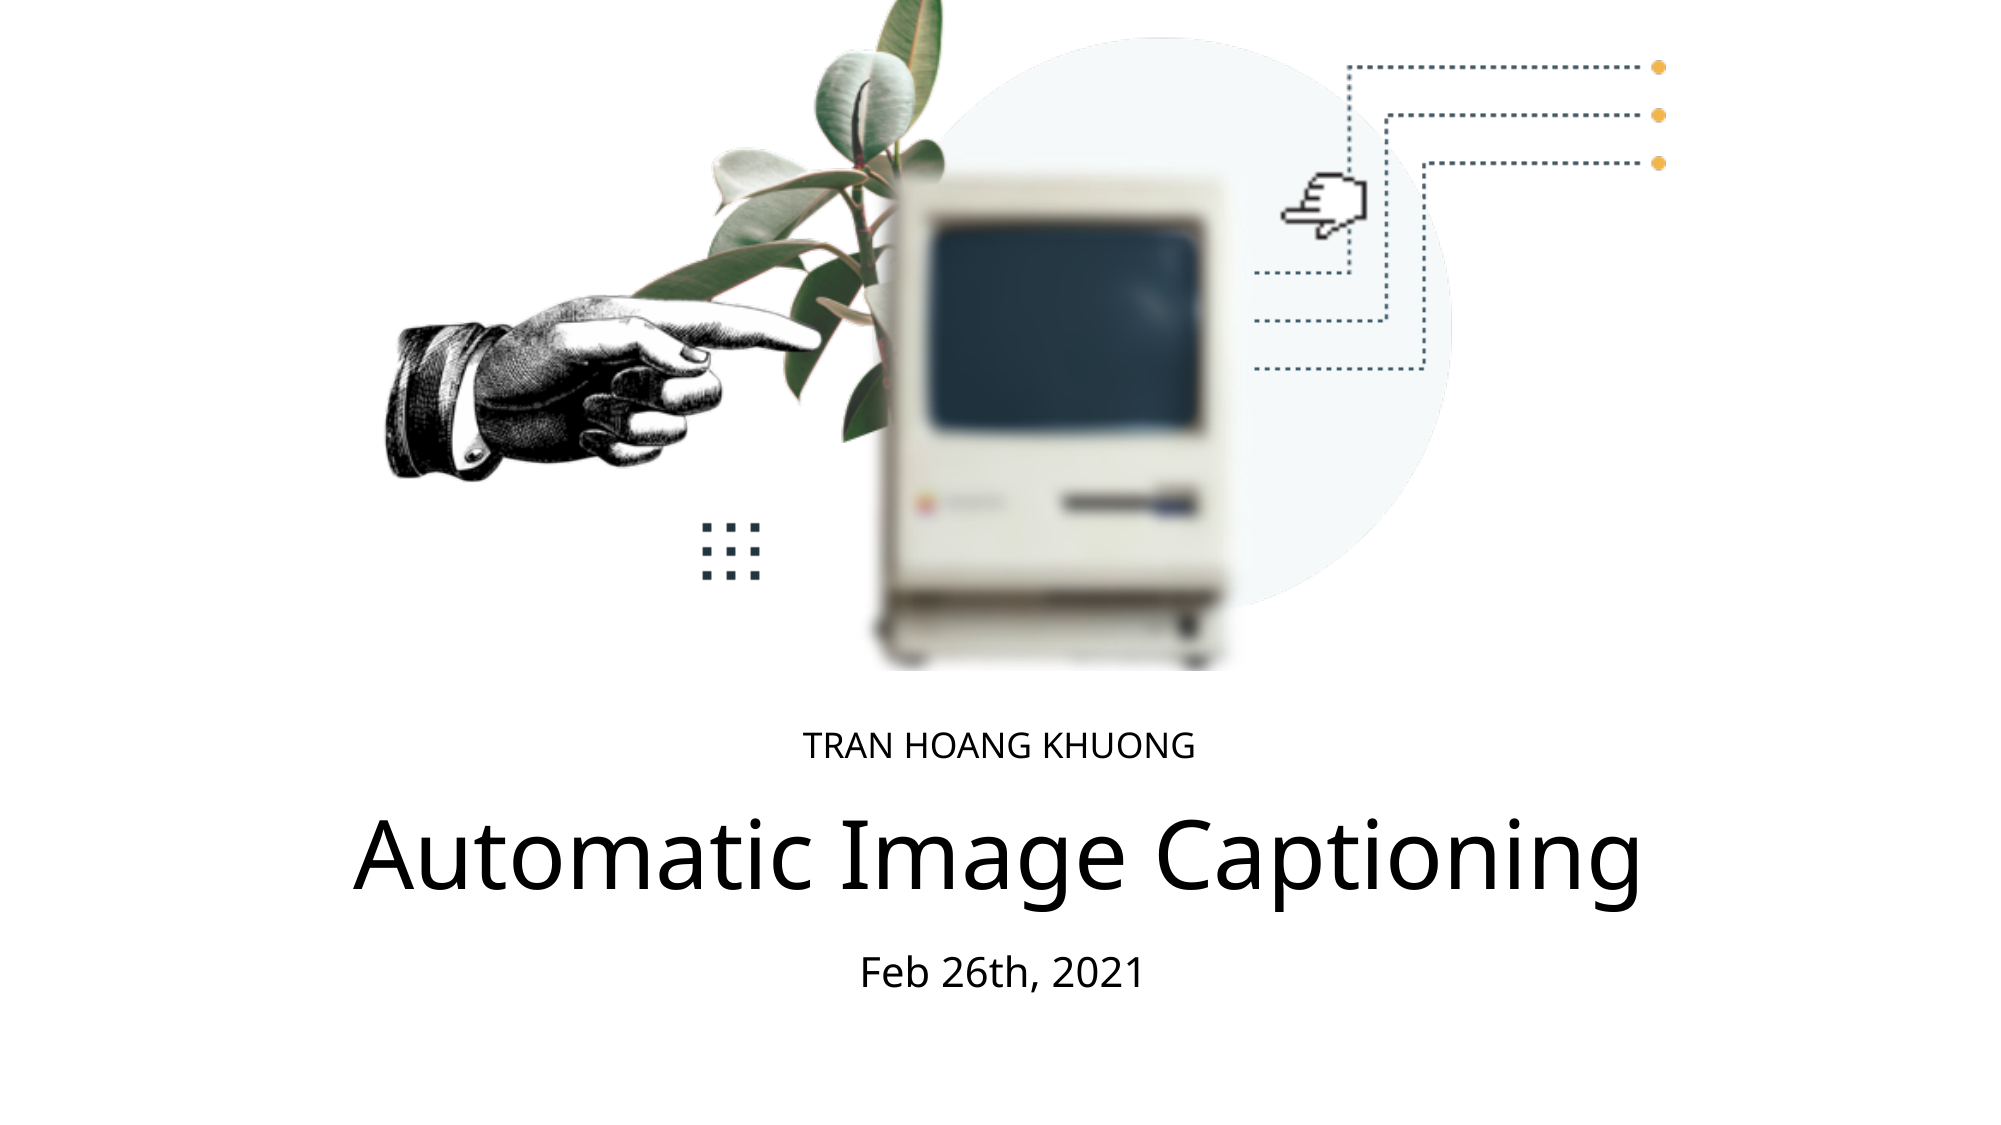

TRAN HOANG KHUONG
Automatic Image Captioning
Feb 26th, 2021